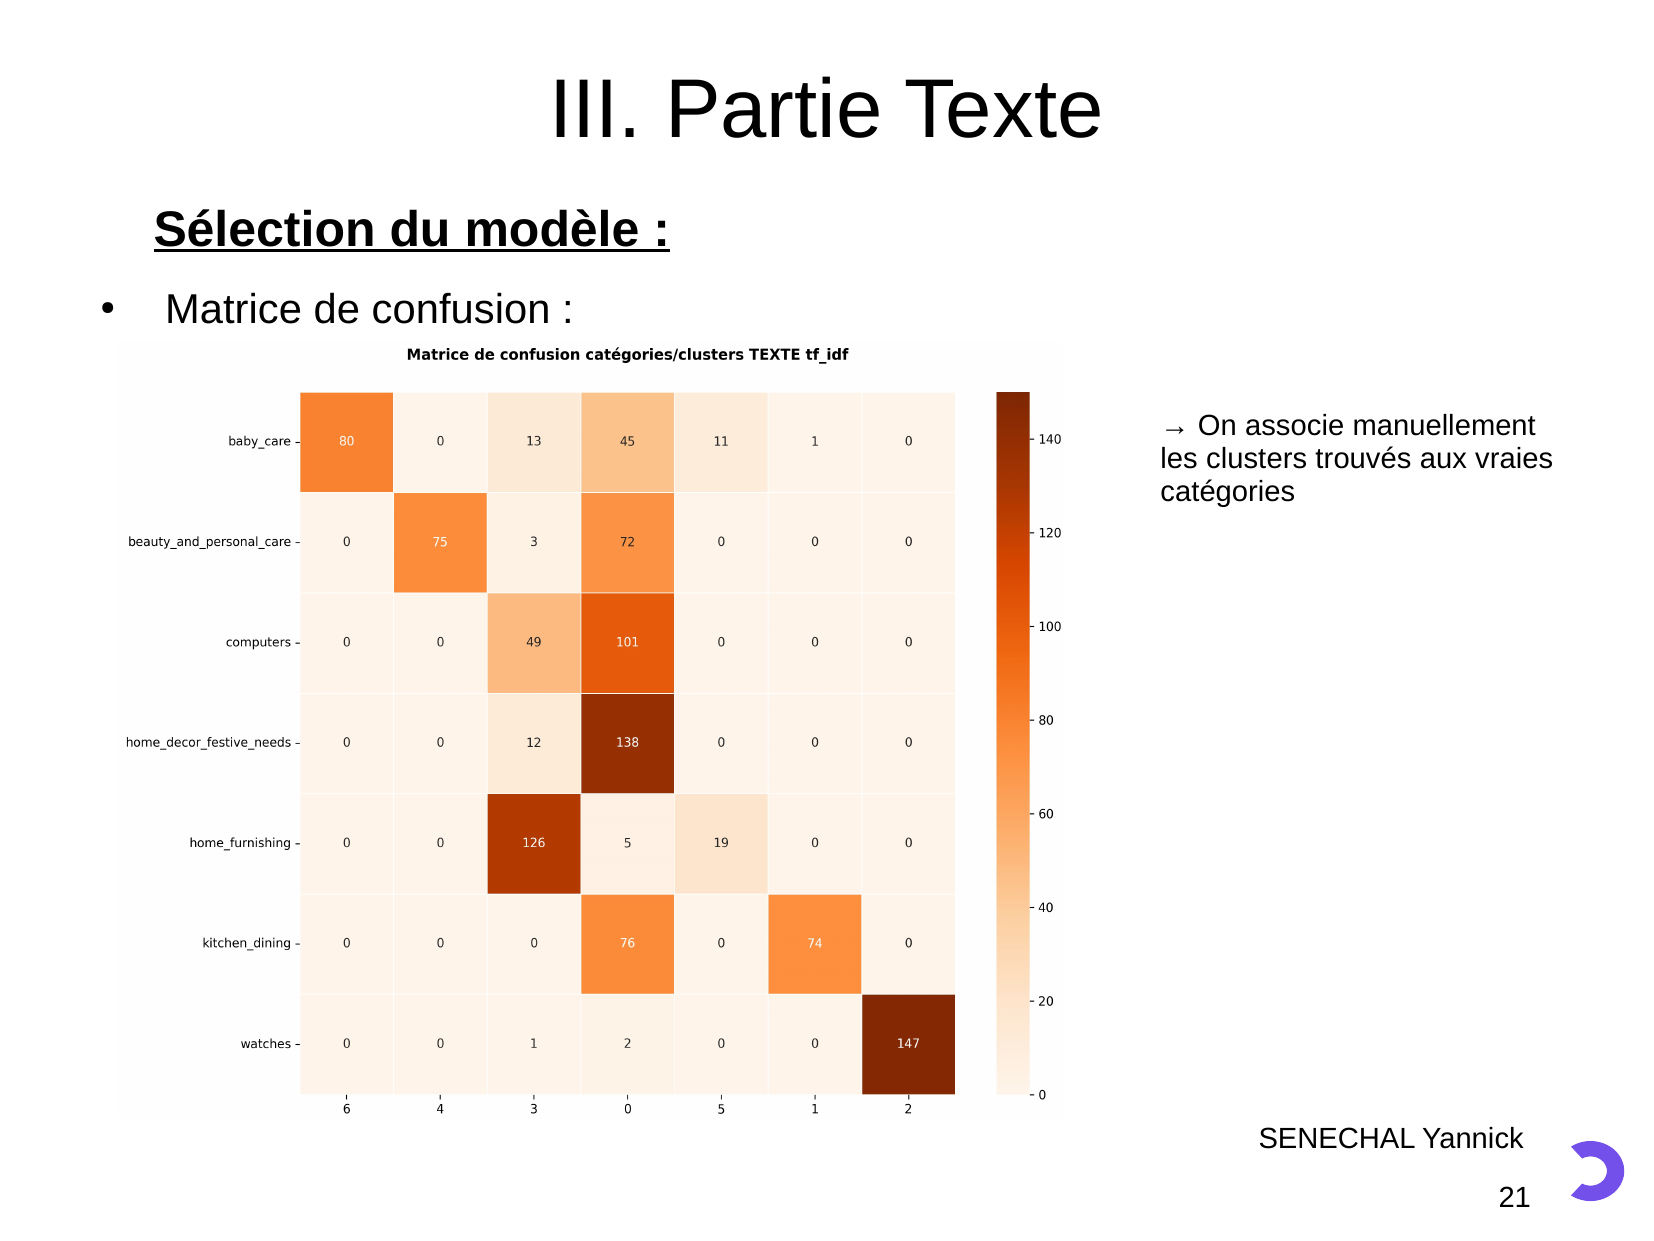

# III. Partie Texte
Sélection du modèle :
 Matrice de confusion :
→ On associe manuellement les clusters trouvés aux vraies catégories
SENECHAL Yannick
21